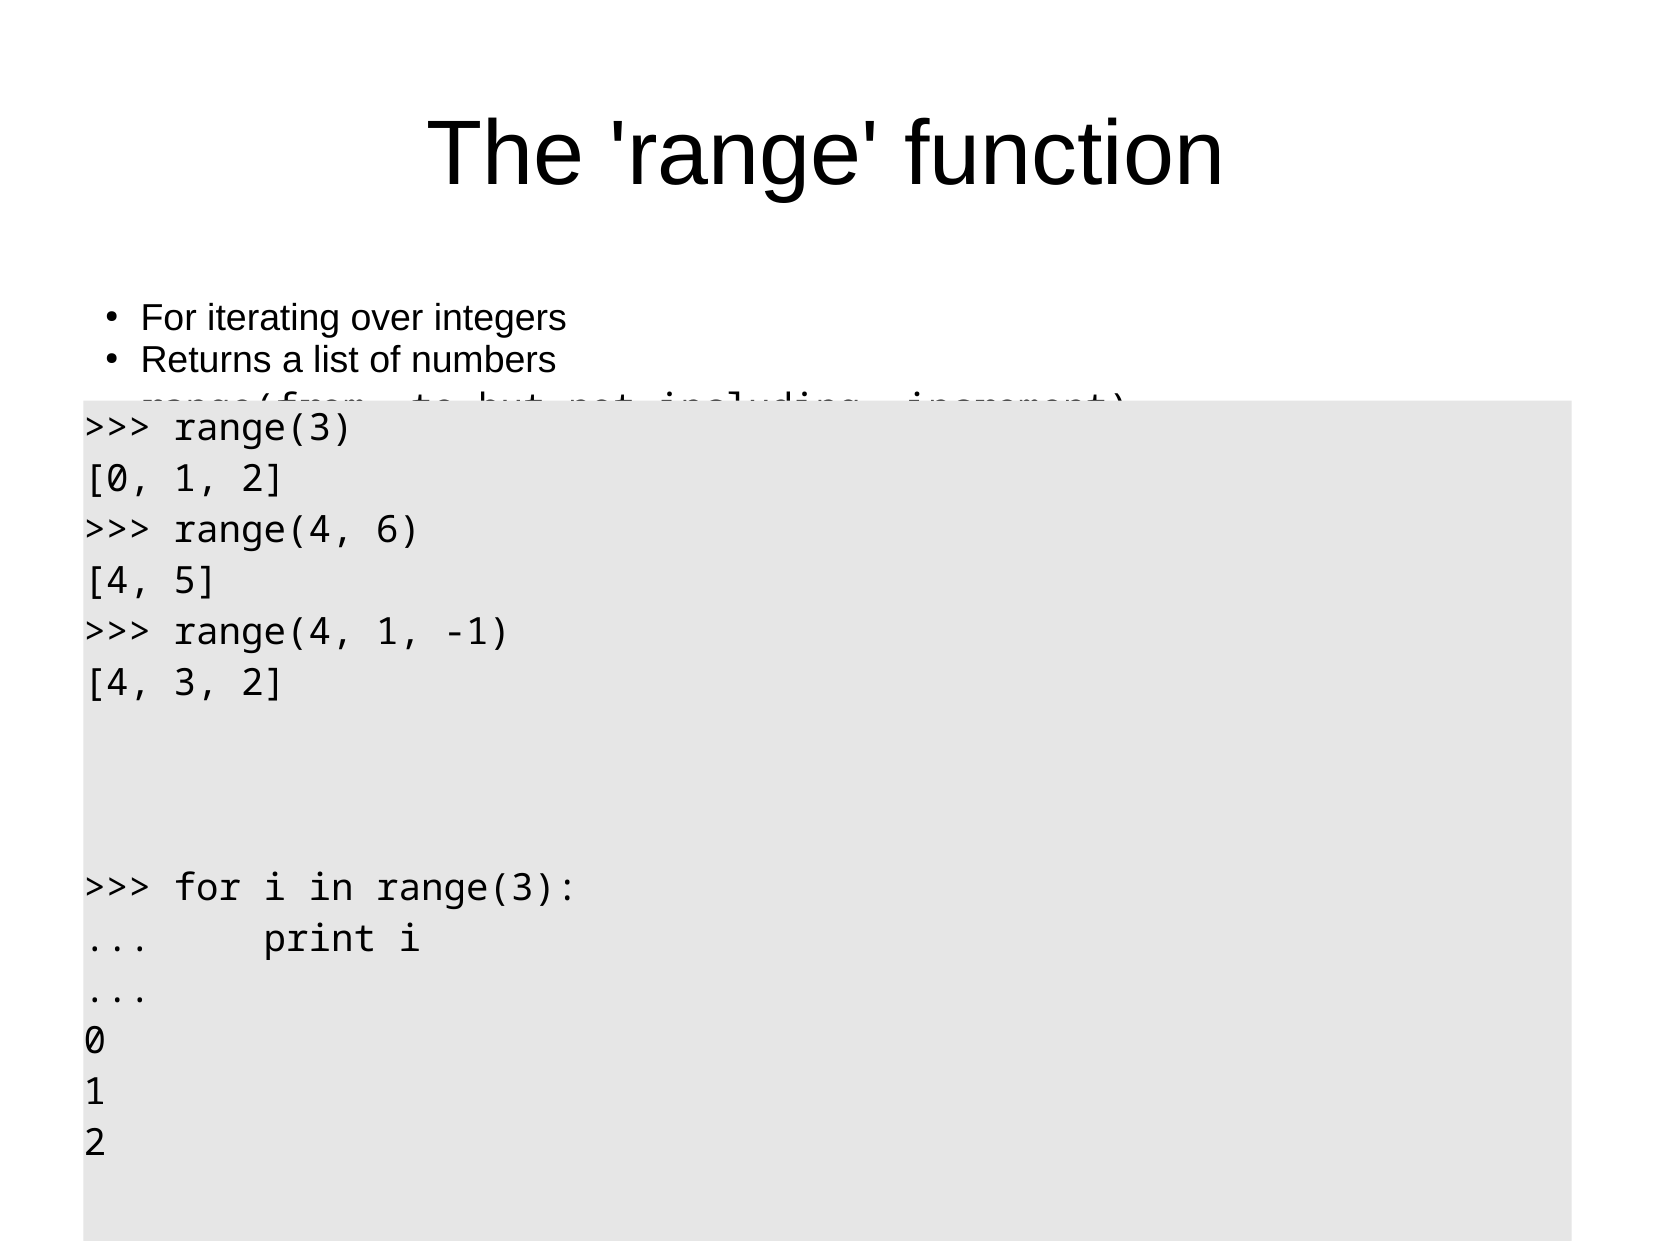

# The 'range' function
For iterating over integers
Returns a list of numbers
range(from, to_but_not_including, increment)
>>> range(3)
[0, 1, 2]
>>> range(4, 6)
[4, 5]
>>> range(4, 1, -1)
[4, 3, 2]
>>> for i in range(3):
... print i
...
0
1
2